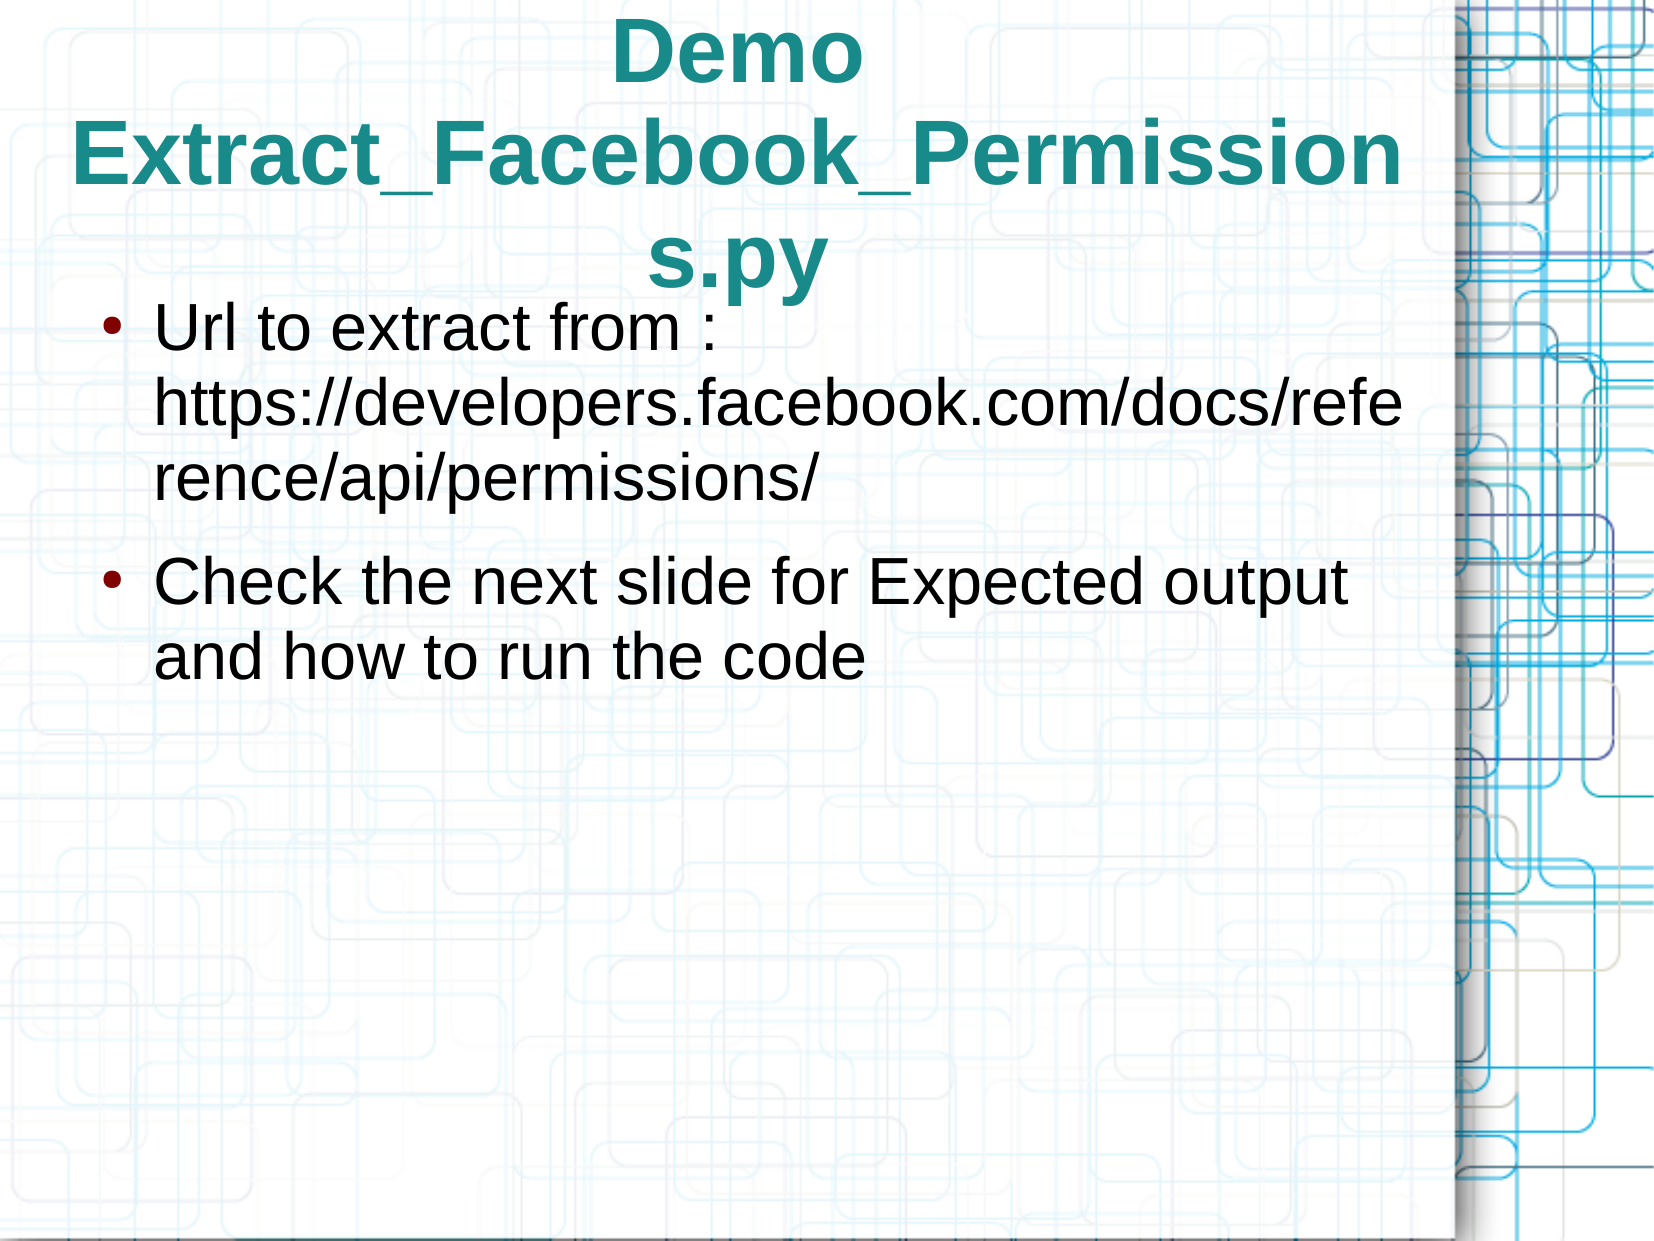

# Demo Extract_Facebook_Permissions.py
Url to extract from :
https://developers.facebook.com/docs/reference/api/permissions/
Check the next slide for Expected output and how to run the code